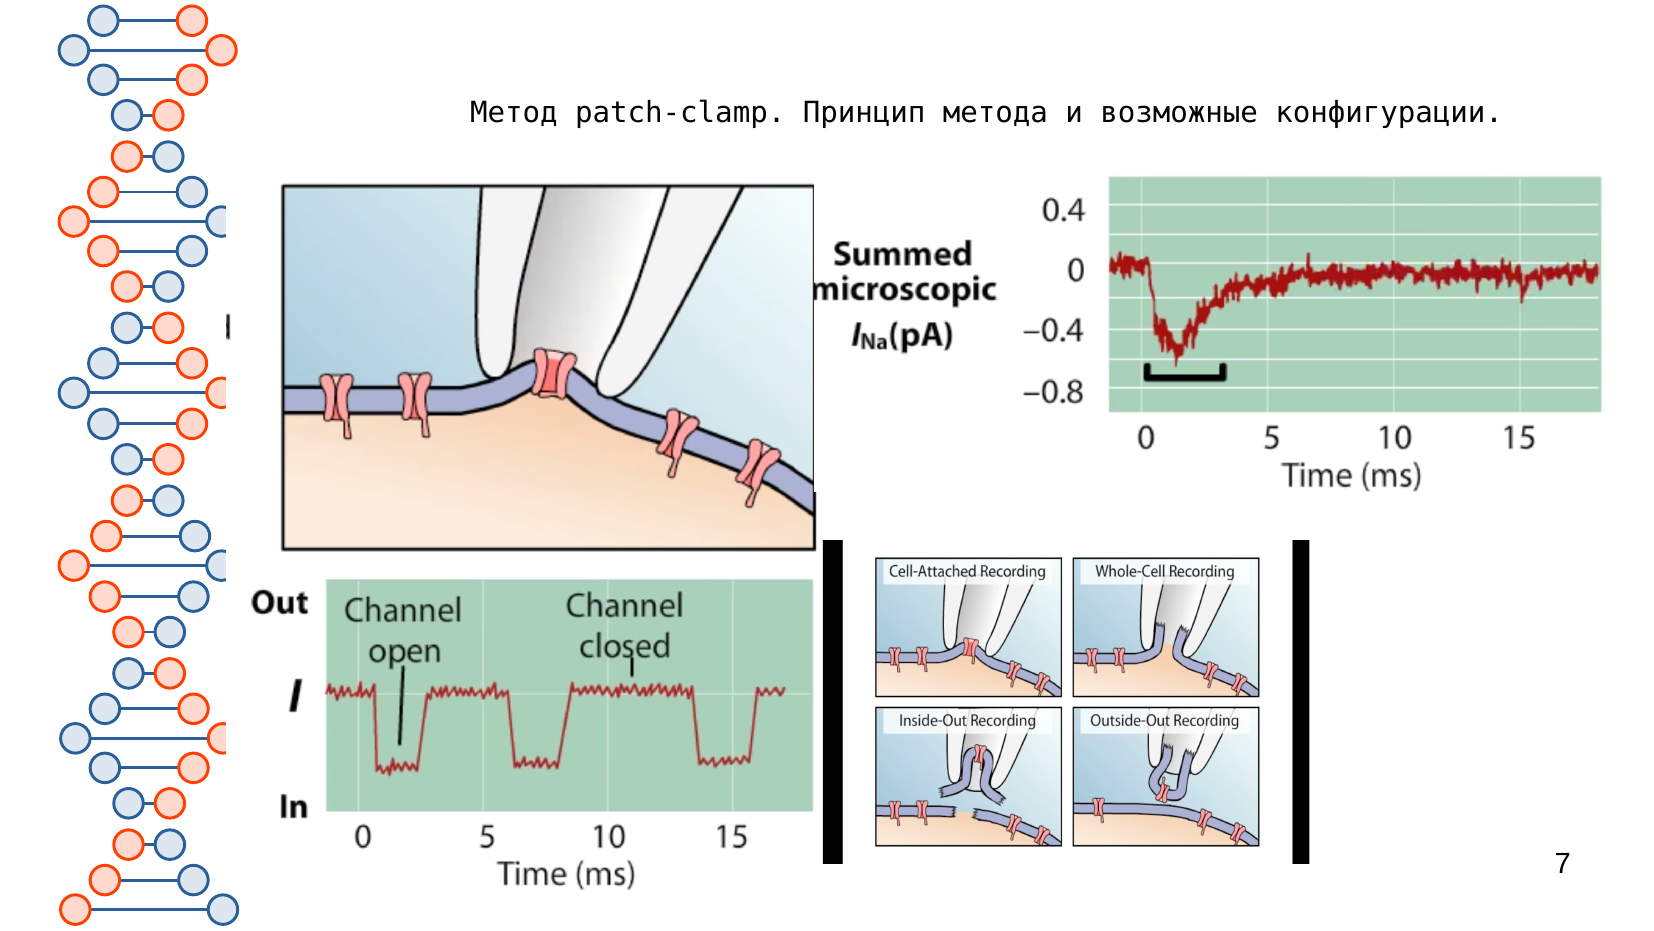

# Метод patch-clamp. Принцип метода и возможные конфигурации.
7